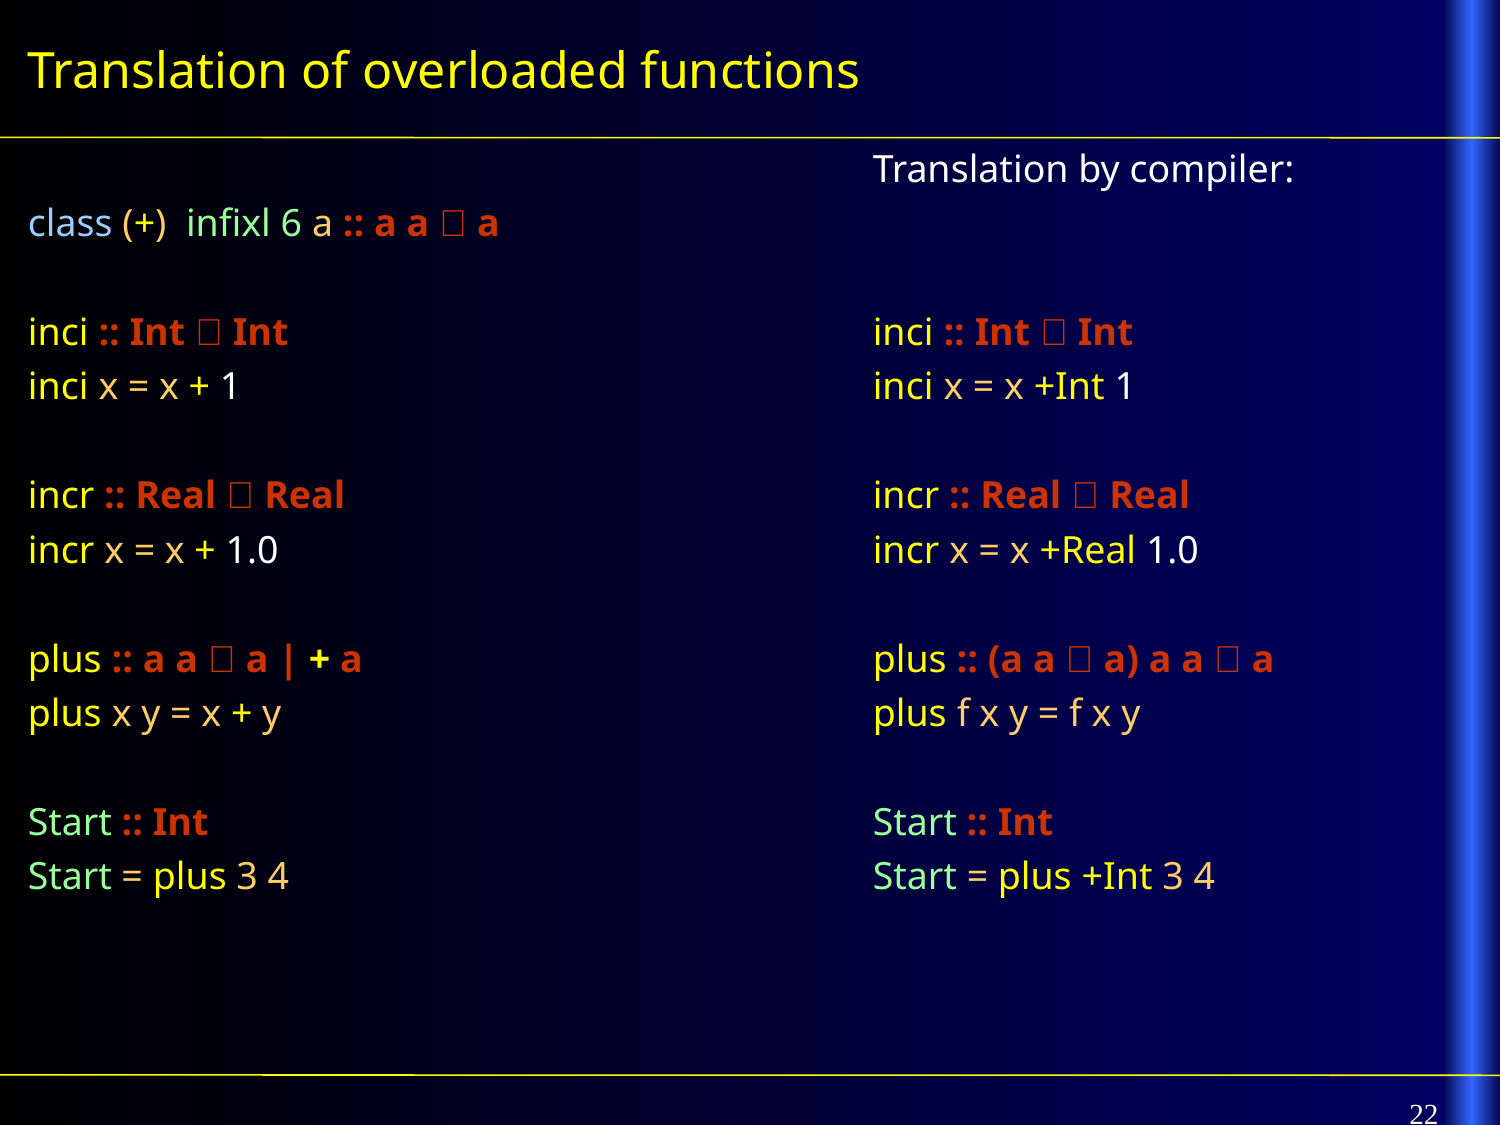

Translation of overloaded functions
class (+) infixl 6 a :: a a  a
inci :: Int  Int
inci x = x + 1
incr :: Real  Real
incr x = x + 1.0
plus :: a a  a | + a
plus x y = x + y
Start :: Int
Start = plus 3 4
Translation by compiler:
inci :: Int  Int
inci x = x +Int 1
incr :: Real  Real
incr x = x +Real 1.0
plus :: (a a  a) a a  a
plus f x y = f x y
Start :: Int
Start = plus +Int 3 4